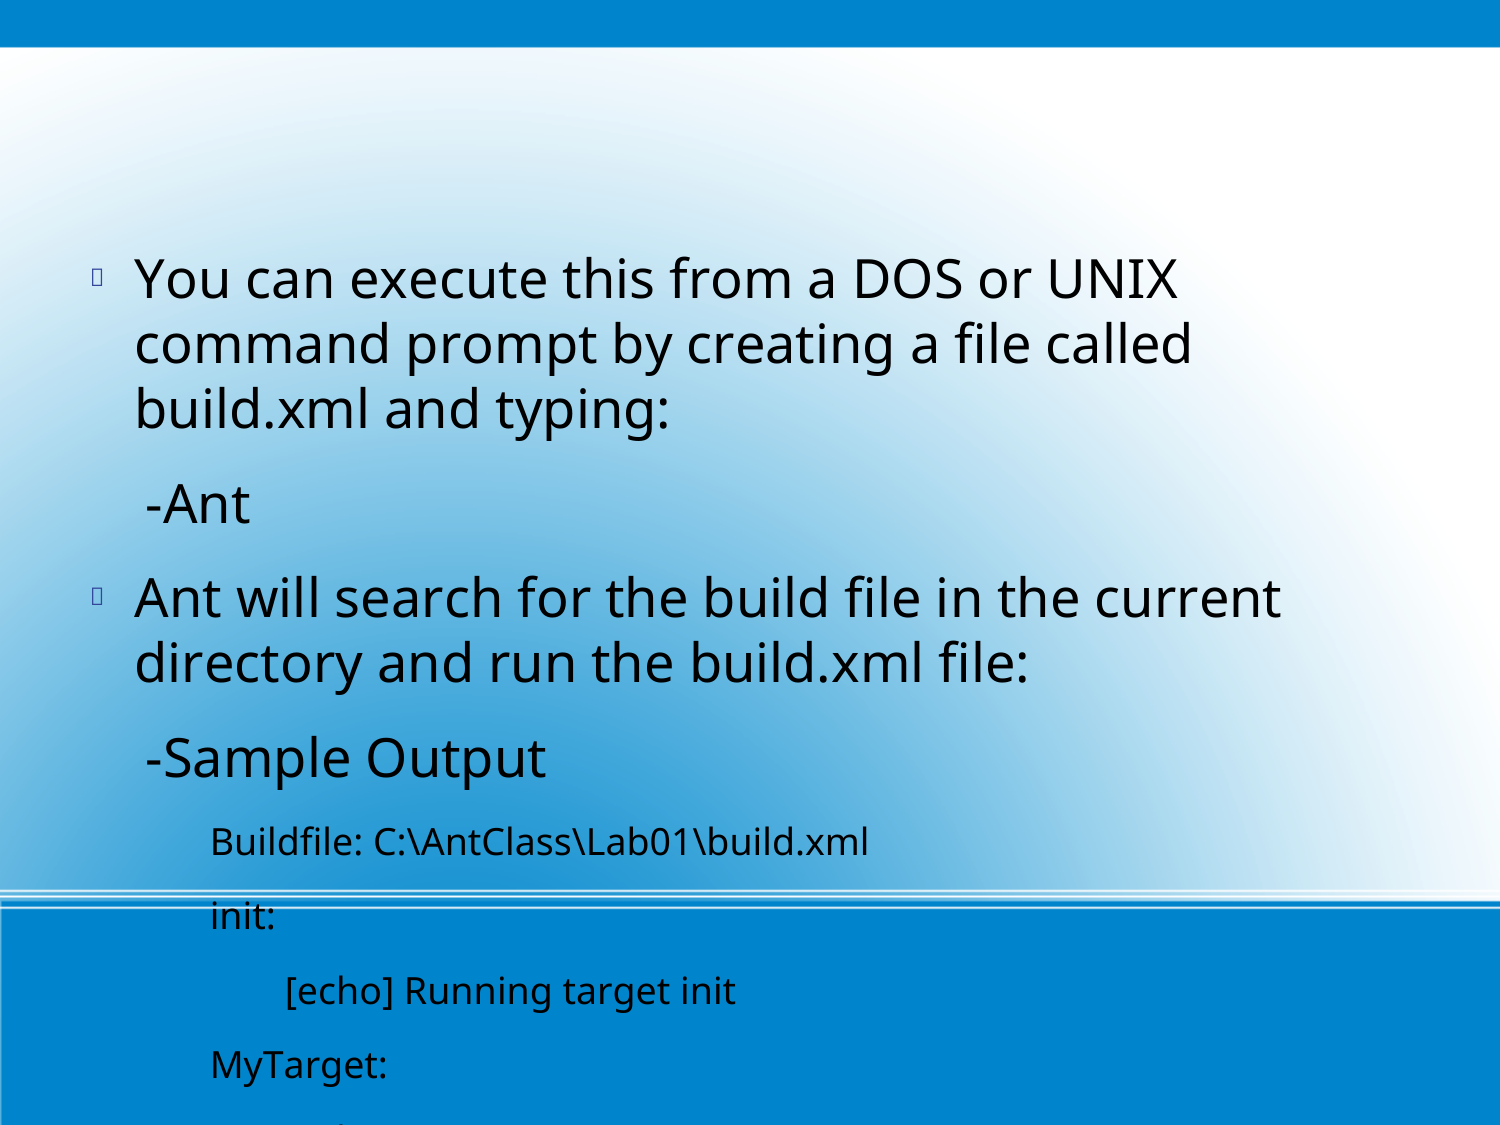

#
You can execute this from a DOS or UNIX command prompt by creating a file called build.xml and typing:
 -Ant
Ant will search for the build file in the current directory and run the build.xml file:
 -Sample Output
	Buildfile: C:\AntClass\Lab01\build.xml
	init:
		[echo] Running target init
	MyTarget:
		[echo] Running target MyTarget
	BUILD SUCCESSFUL
	Total time: 188 milliseconds